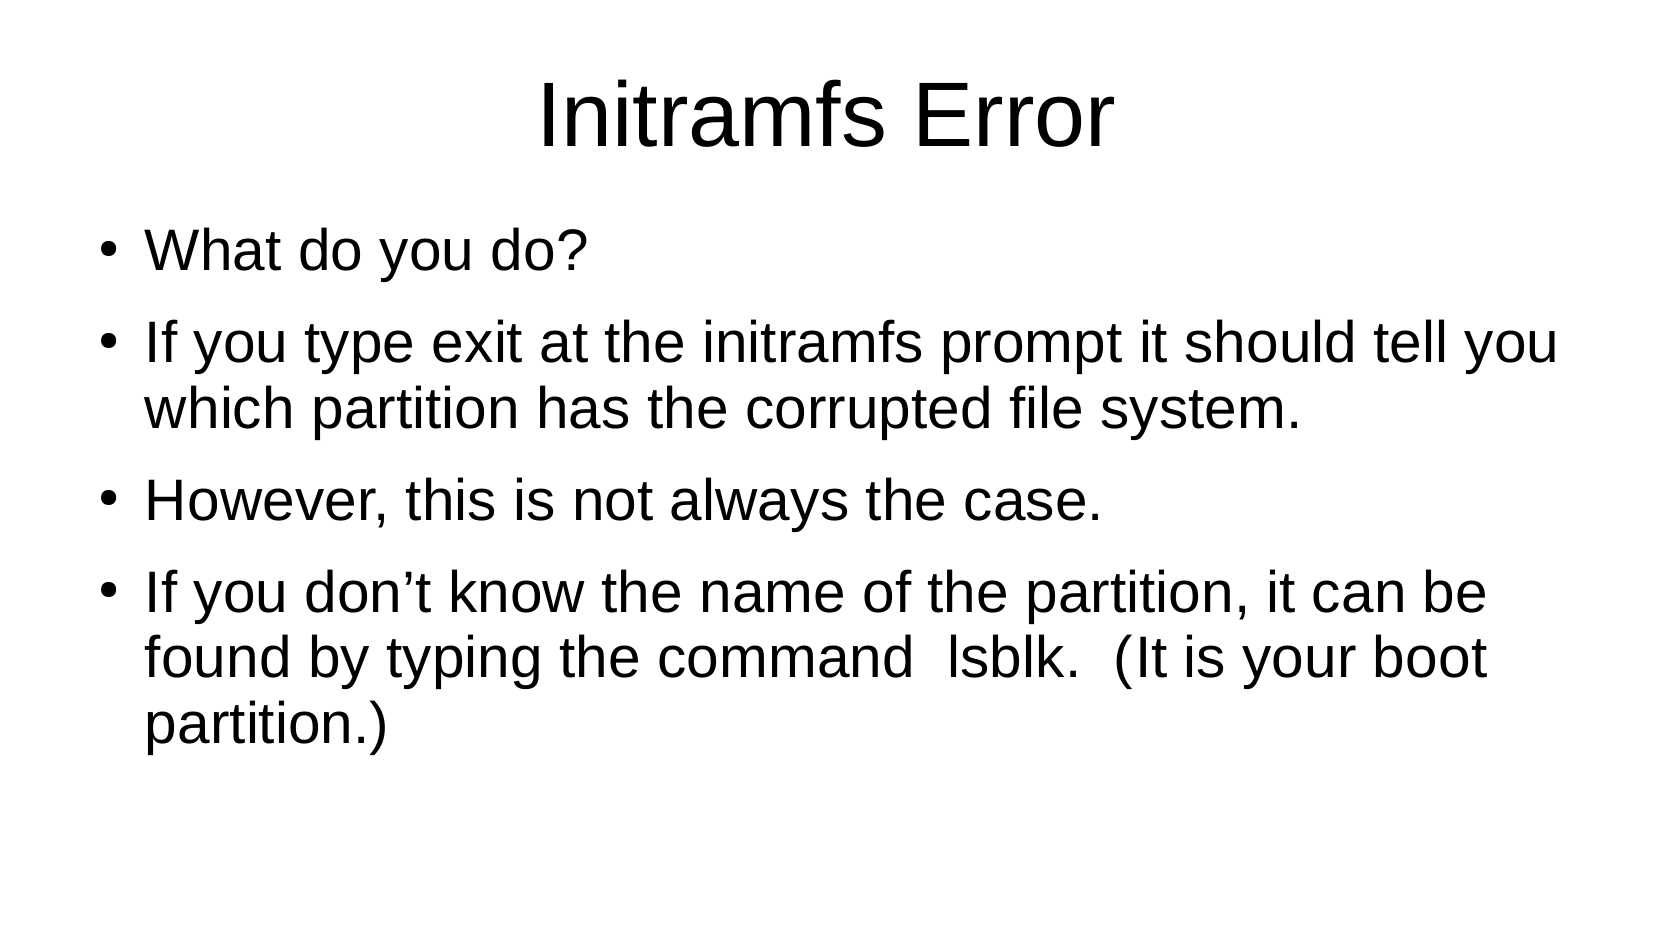

# Initramfs Error
What do you do?
If you type exit at the initramfs prompt it should tell you which partition has the corrupted file system.
However, this is not always the case.
If you don’t know the name of the partition, it can be found by typing the command lsblk. (It is your boot partition.)